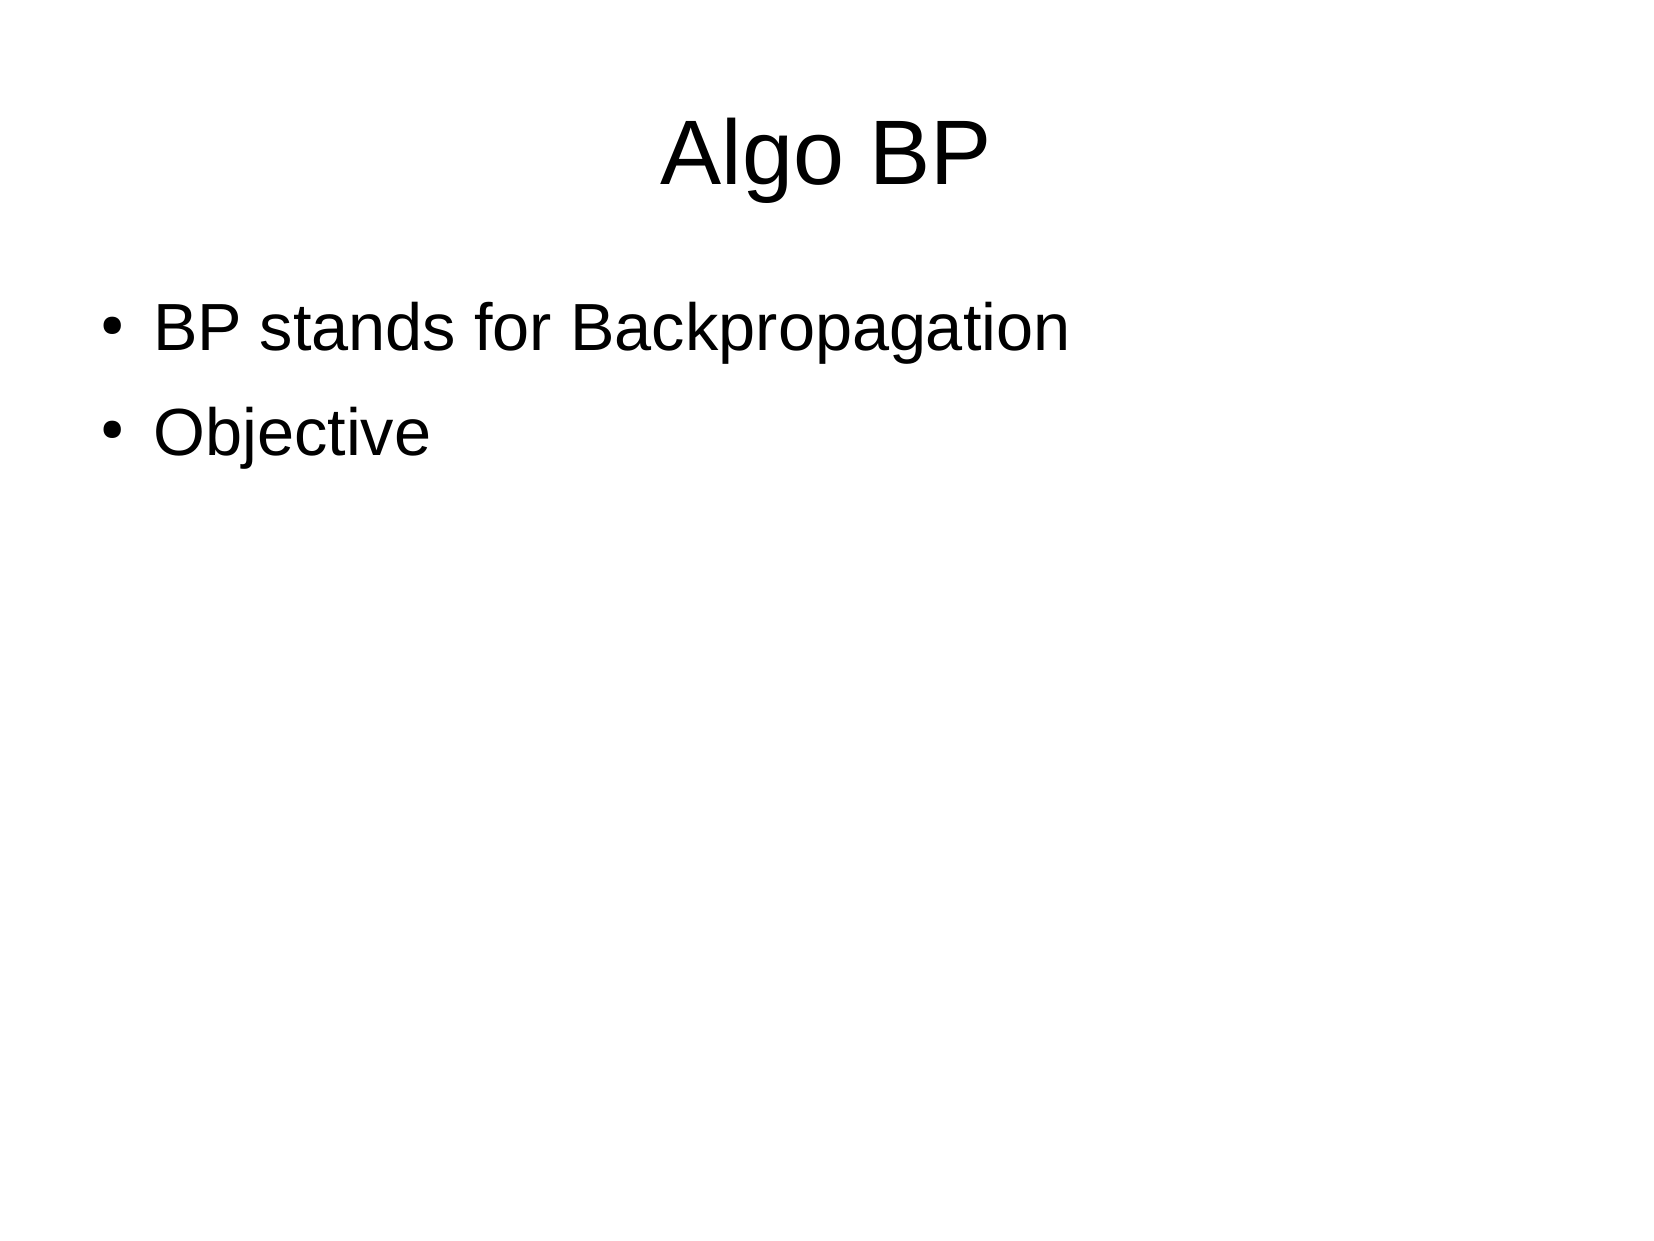

# Algo BP
BP stands for Backpropagation
Objective